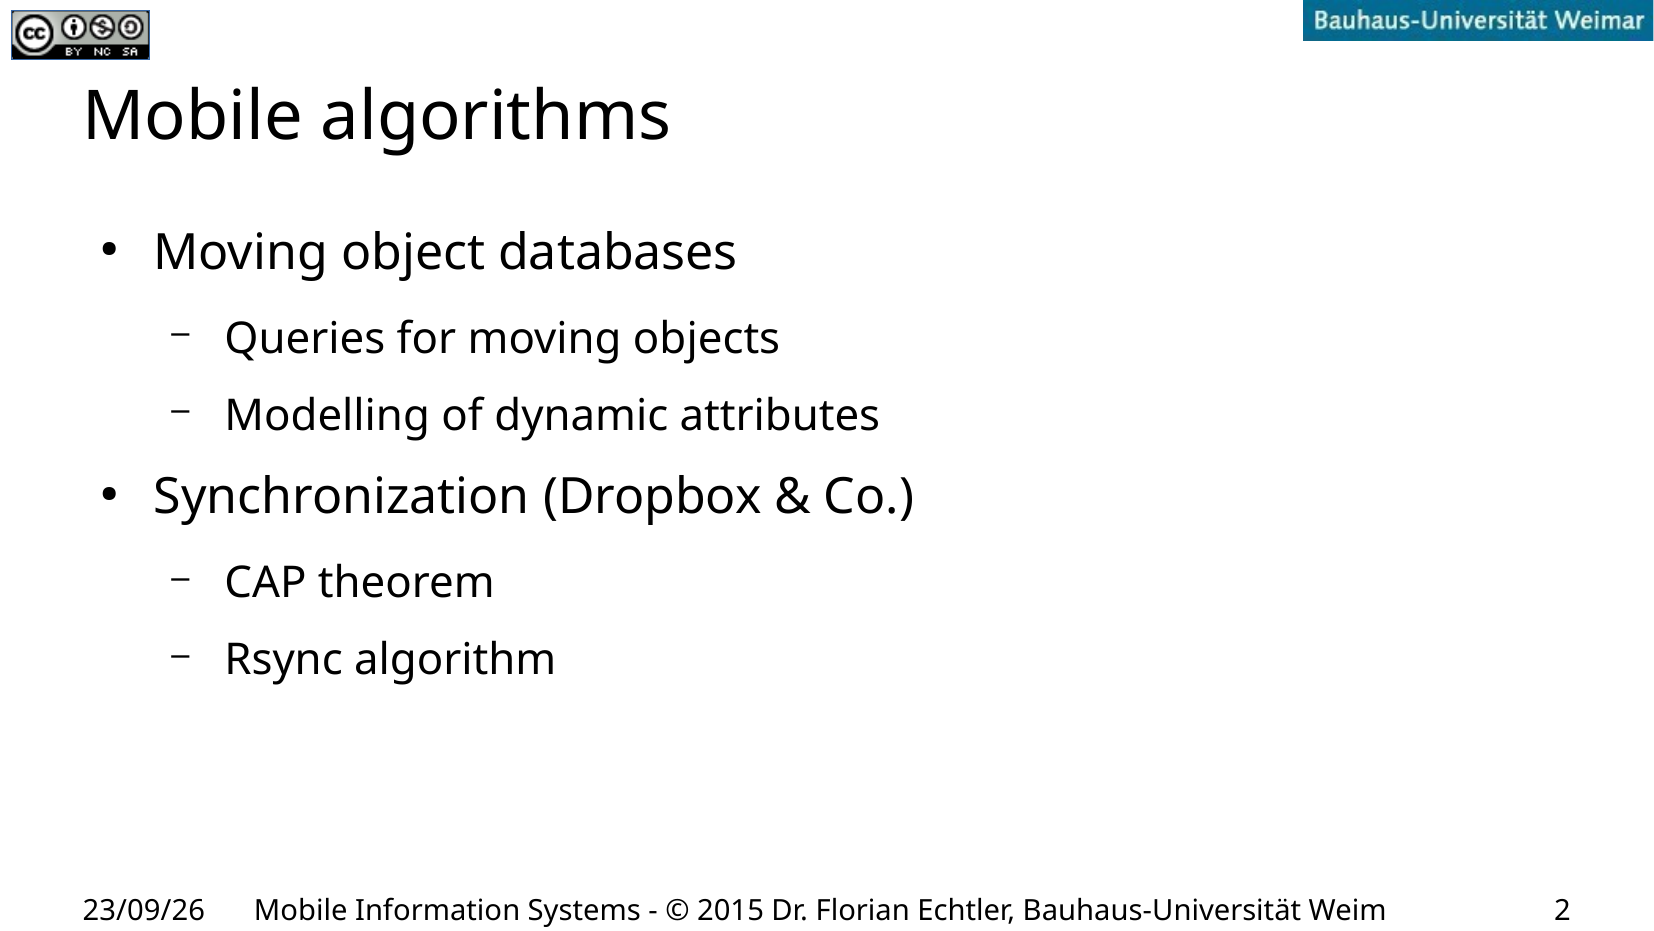

# Mobile algorithms
Moving object databases
Queries for moving objects
Modelling of dynamic attributes
Synchronization (Dropbox & Co.)
CAP theorem
Rsync algorithm
Mobile Information Systems - © 2015 Dr. Florian Echtler, Bauhaus-Universität Weimar
2